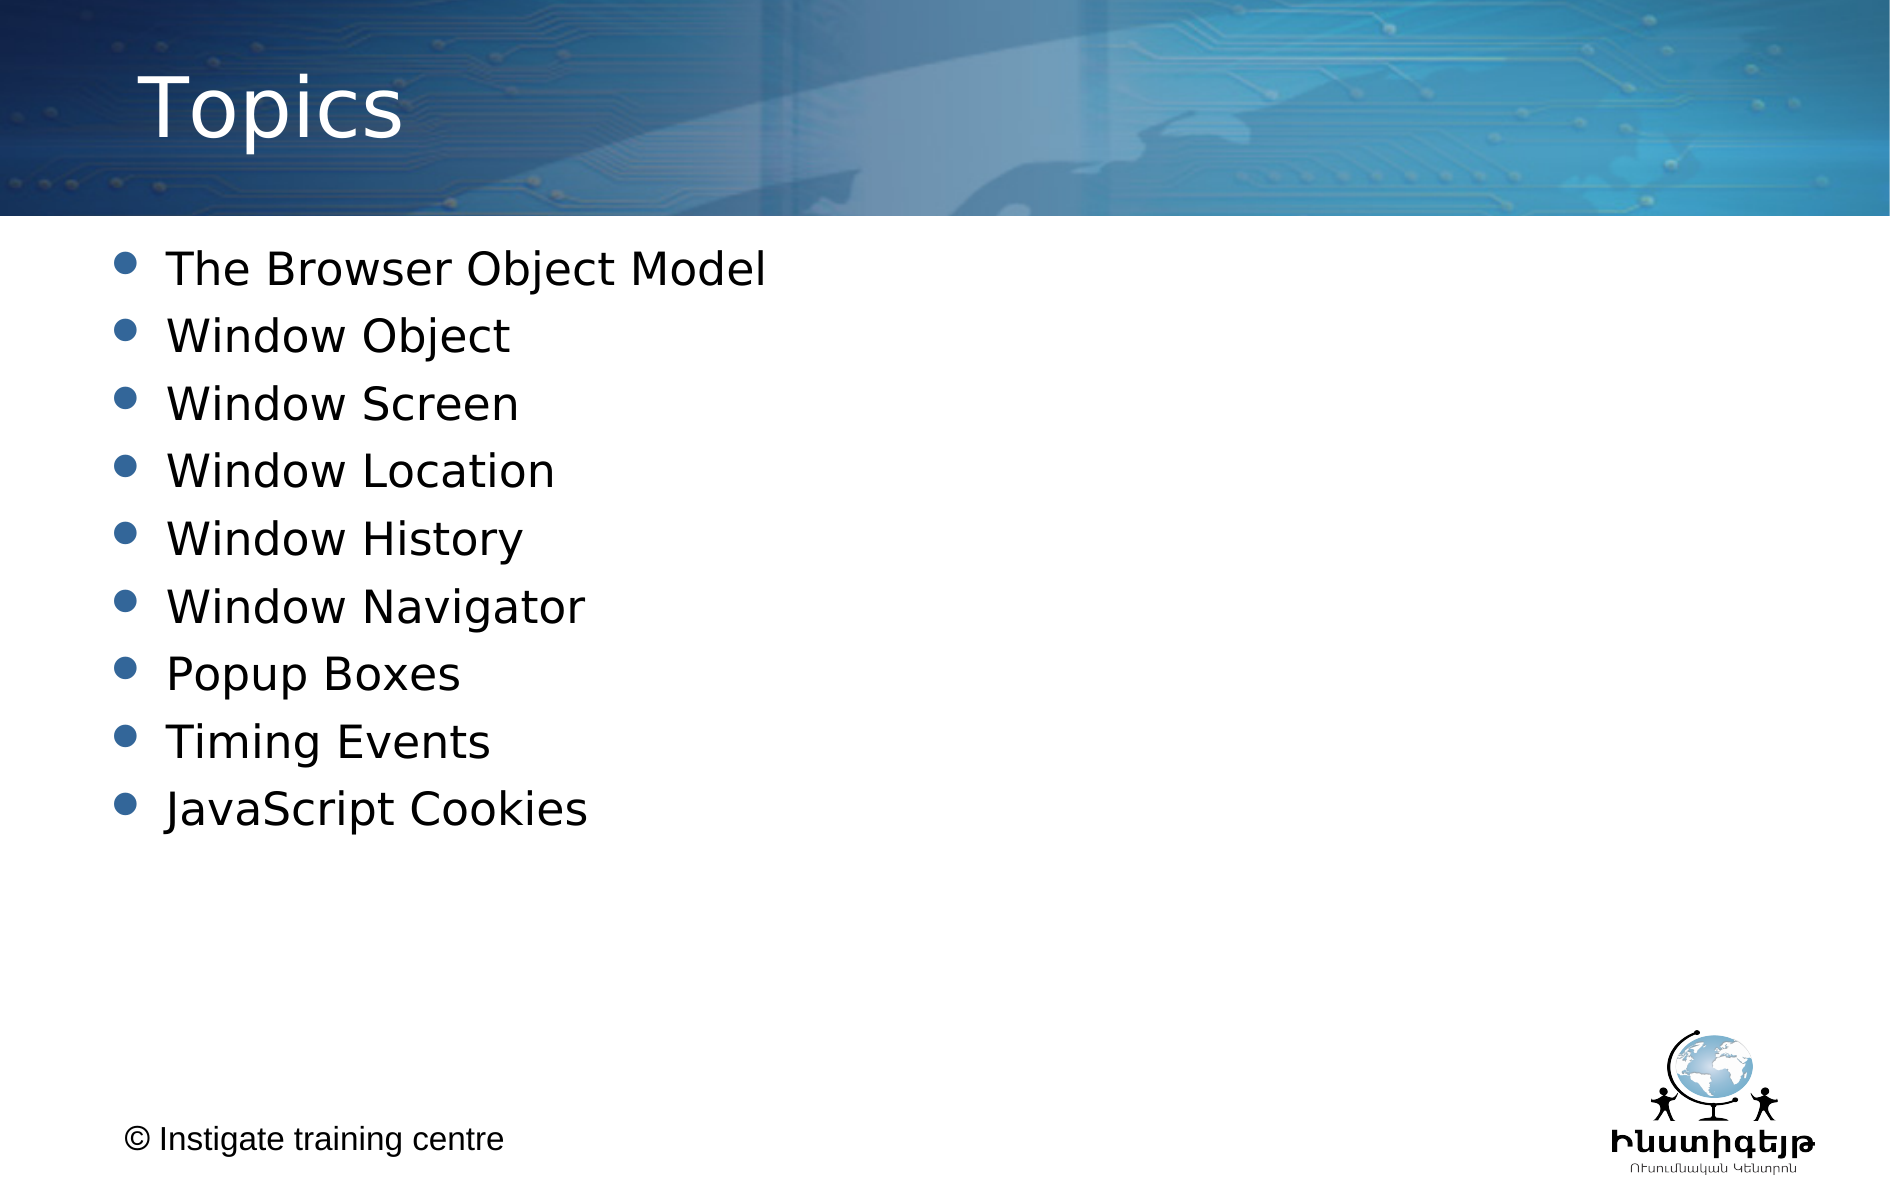

Topics
# The Browser Object Model
Window Object
Window Screen
Window Location
Window History
Window Navigator
Popup Boxes
Timing Events
JavaScript Cookies